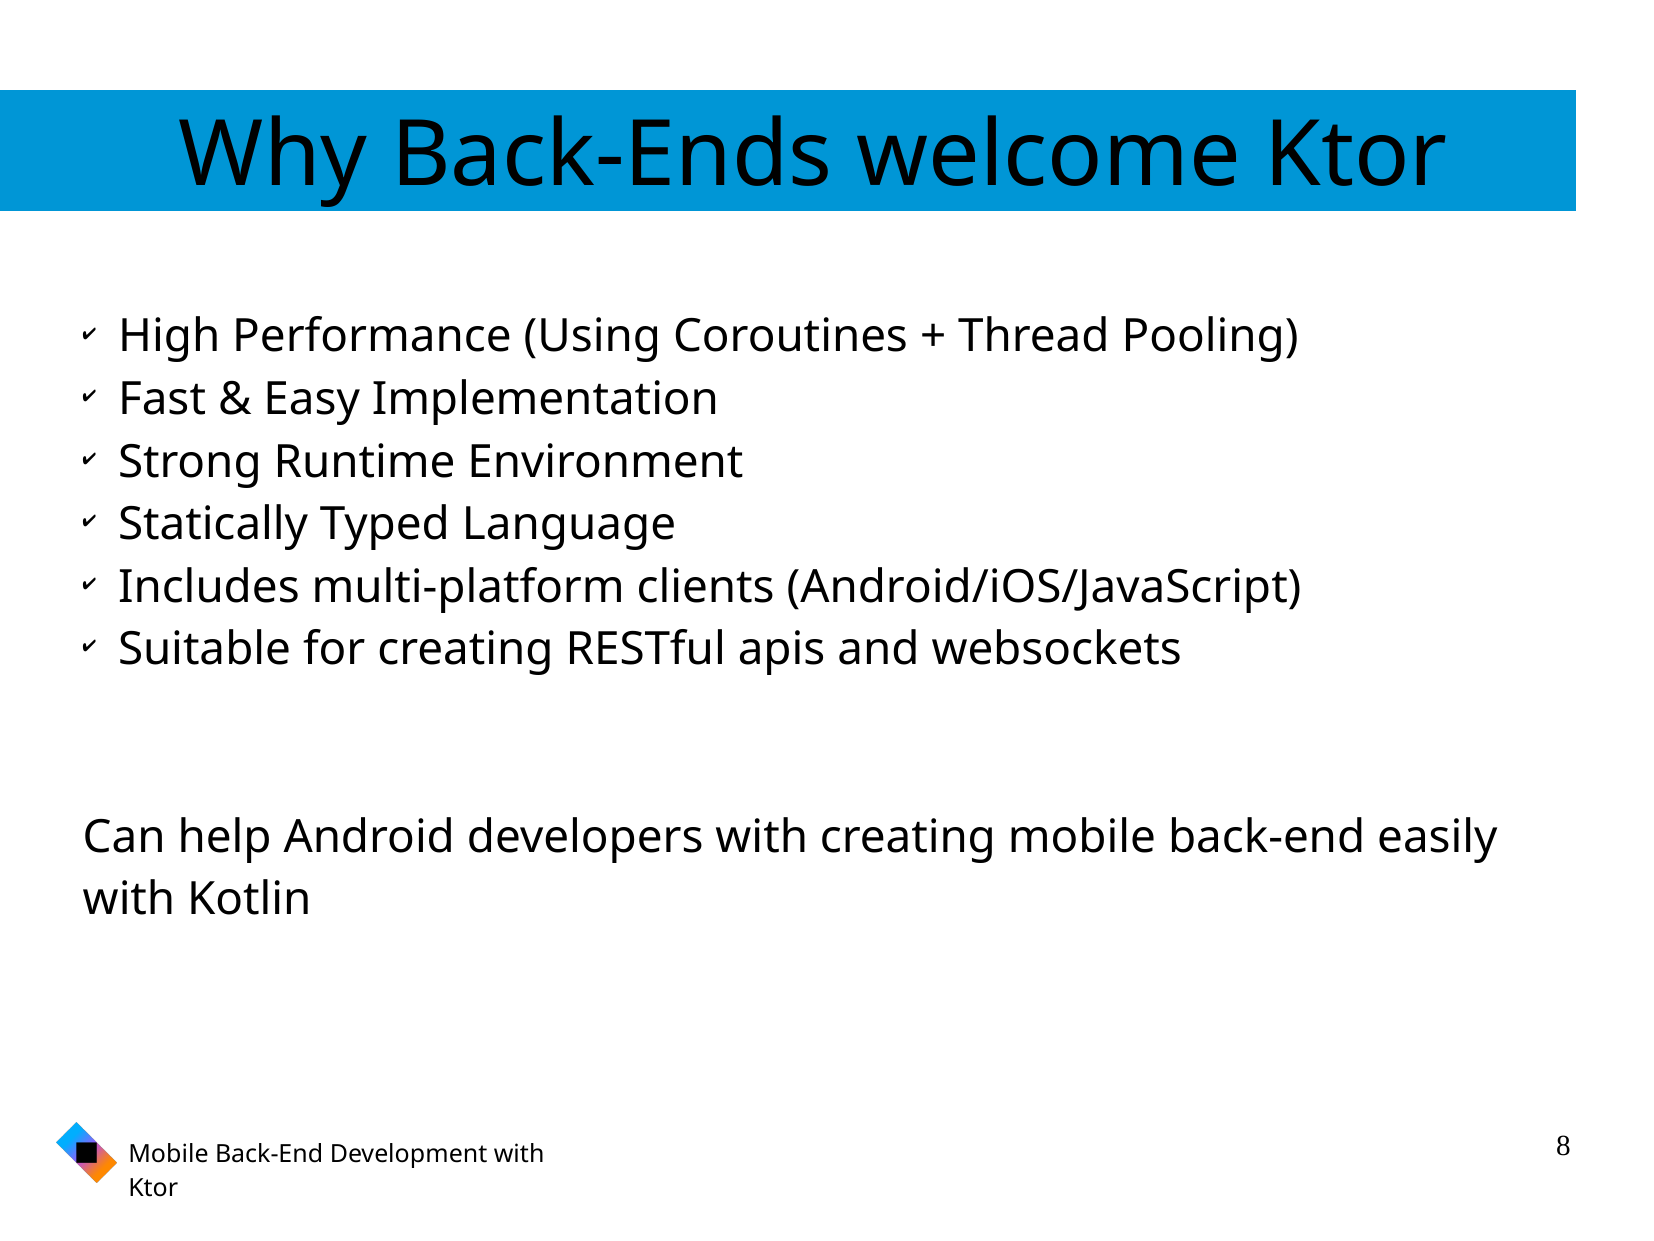

# Why Back-Ends welcome Ktor
High Performance (Using Coroutines + Thread Pooling)
Fast & Easy Implementation
Strong Runtime Environment
Statically Typed Language
Includes multi-platform clients (Android/iOS/JavaScript)
Suitable for creating RESTful apis and websockets
Can help Android developers with creating mobile back-end easily with Kotlin
Mobile Back-End Development with Ktor
8